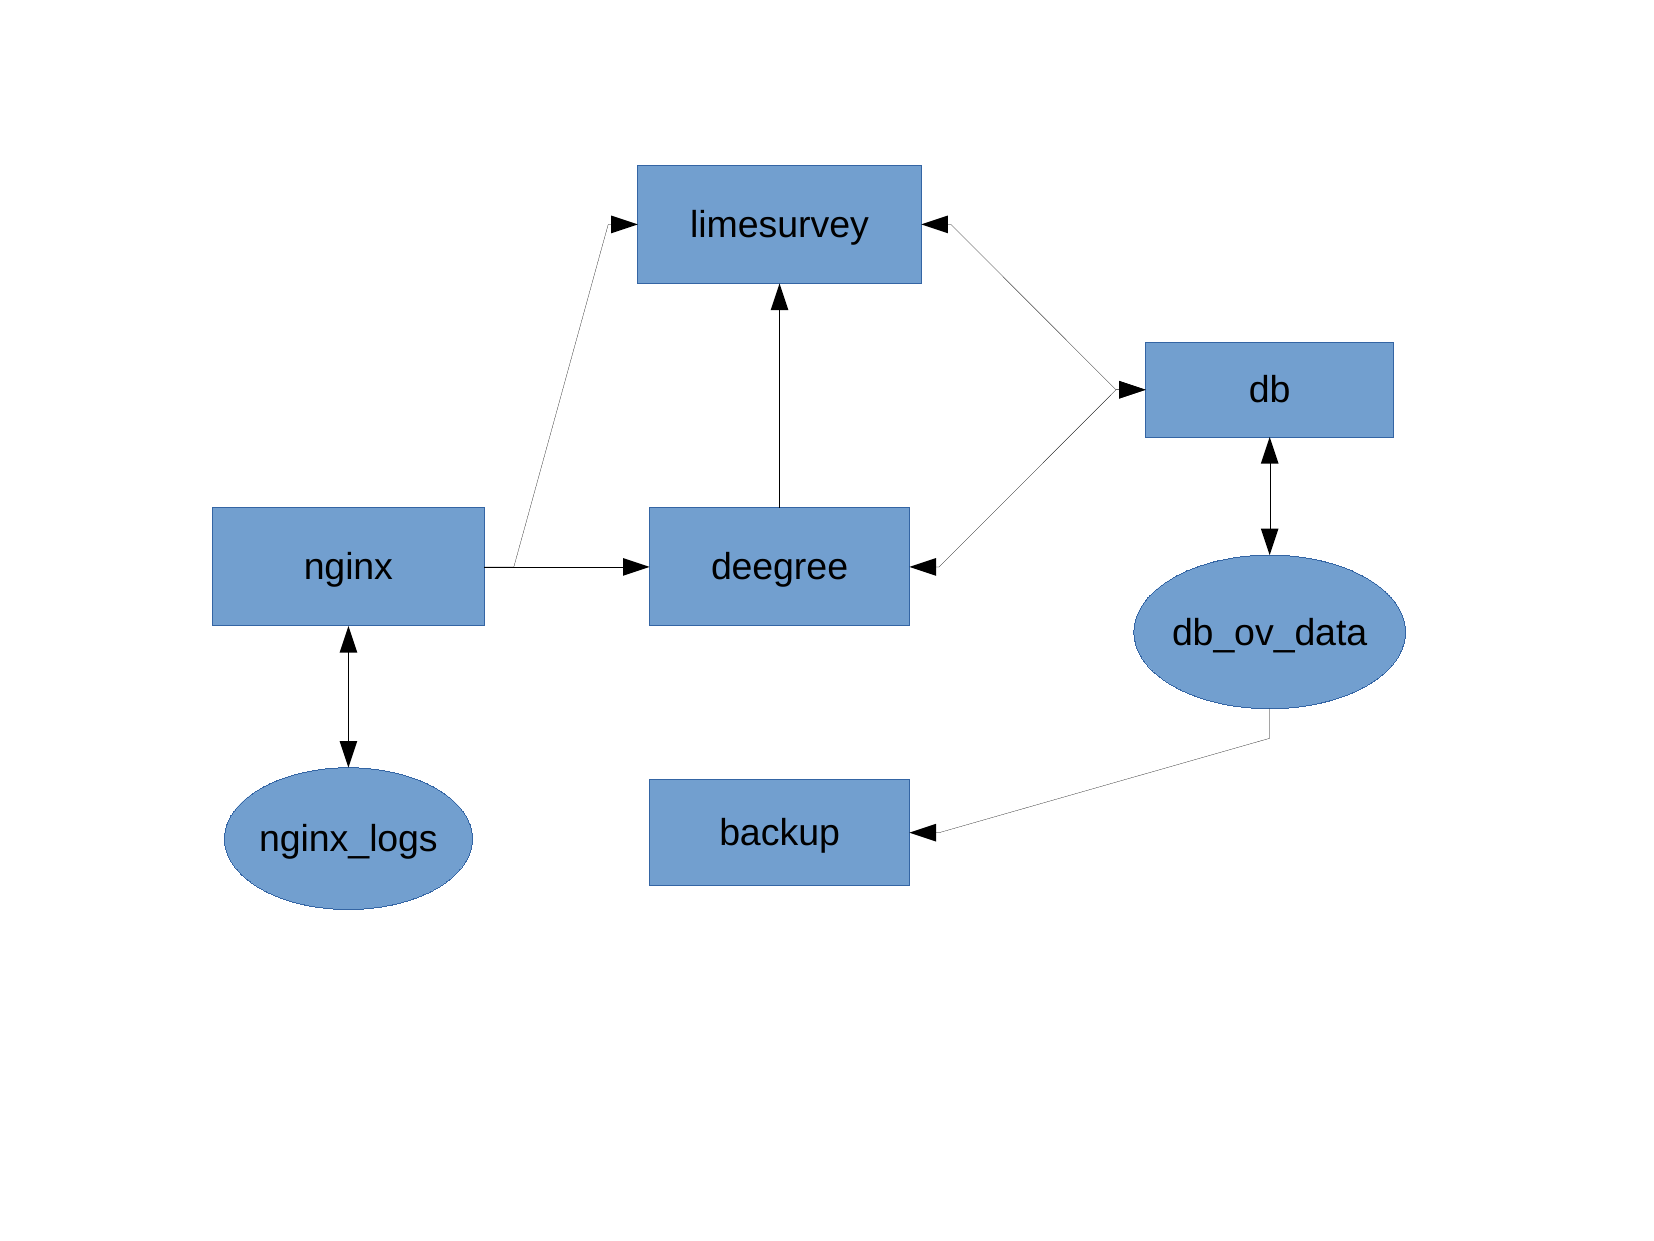

limesurvey
db
nginx
deegree
db_ov_data
nginx_logs
backup